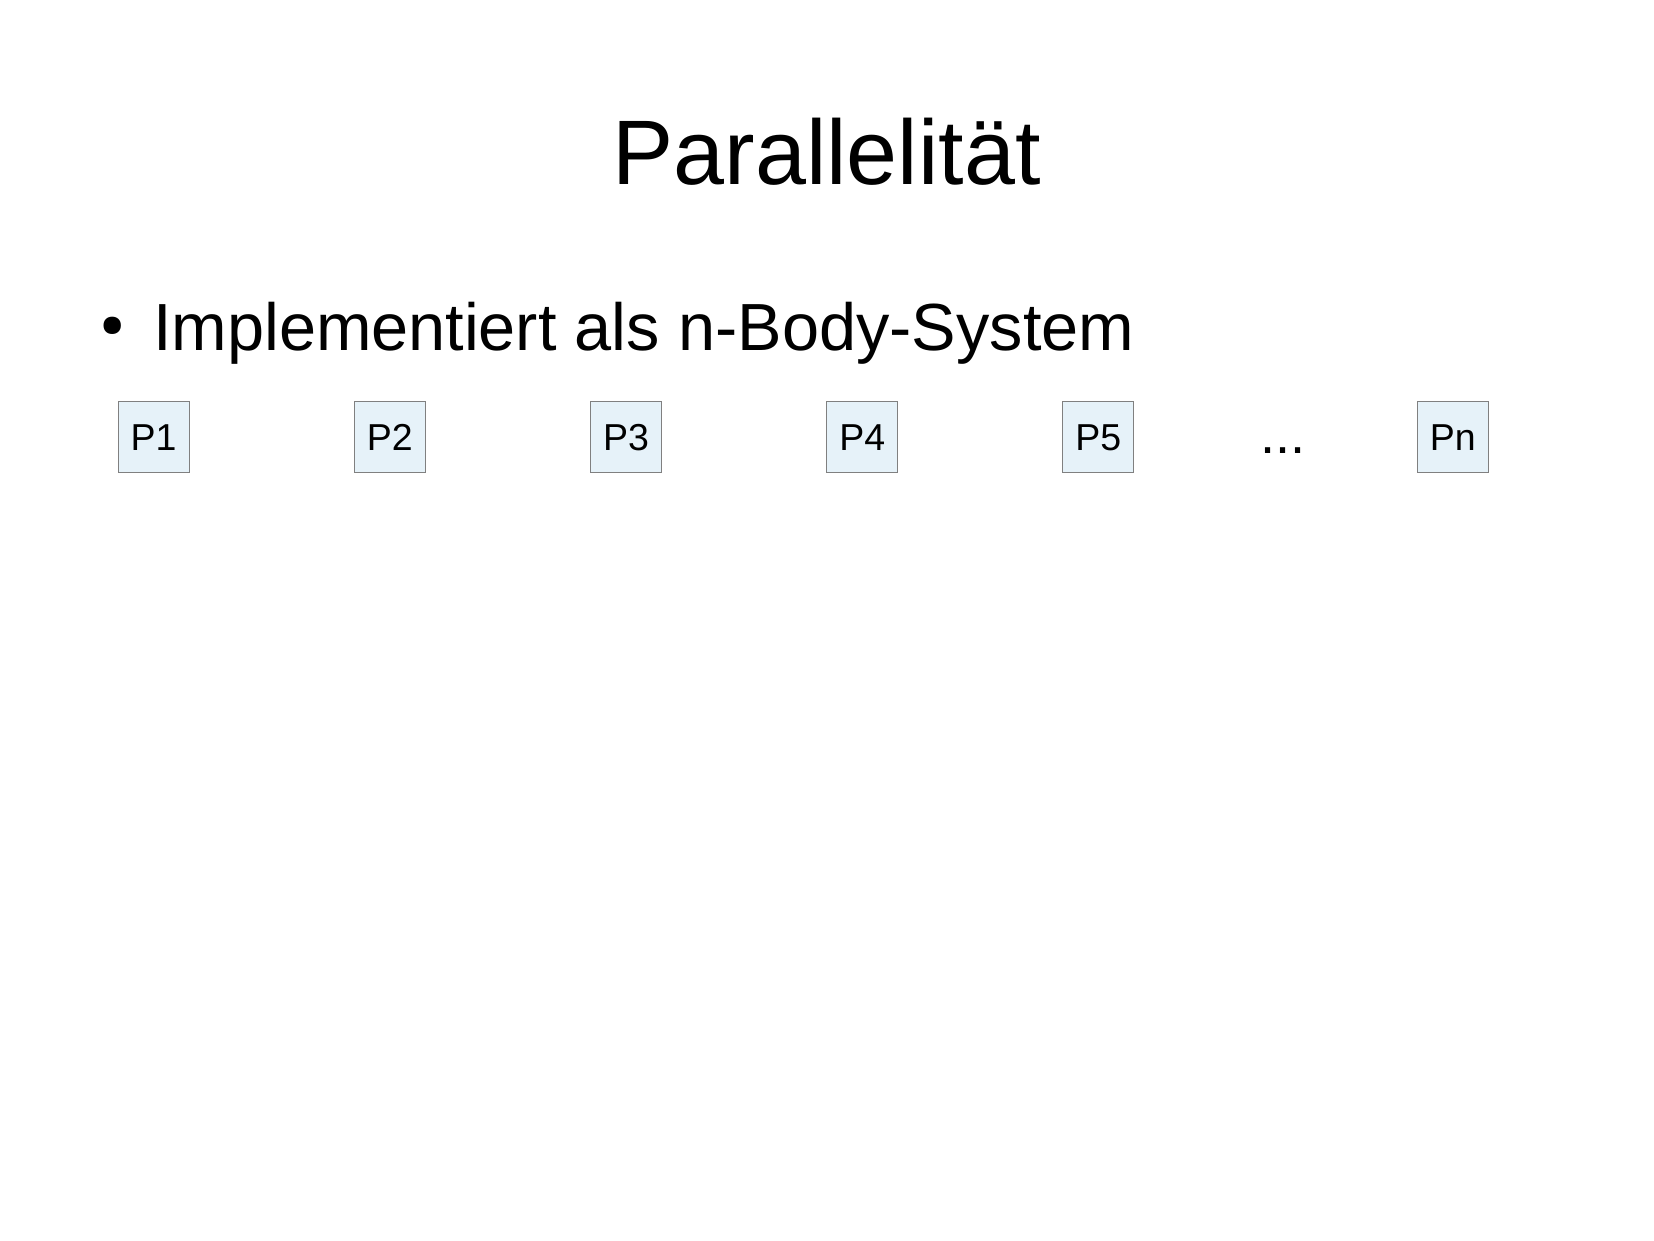

# Parallelität
Implementiert als n-Body-System
...
P1
P2
P3
P4
P5
Pn